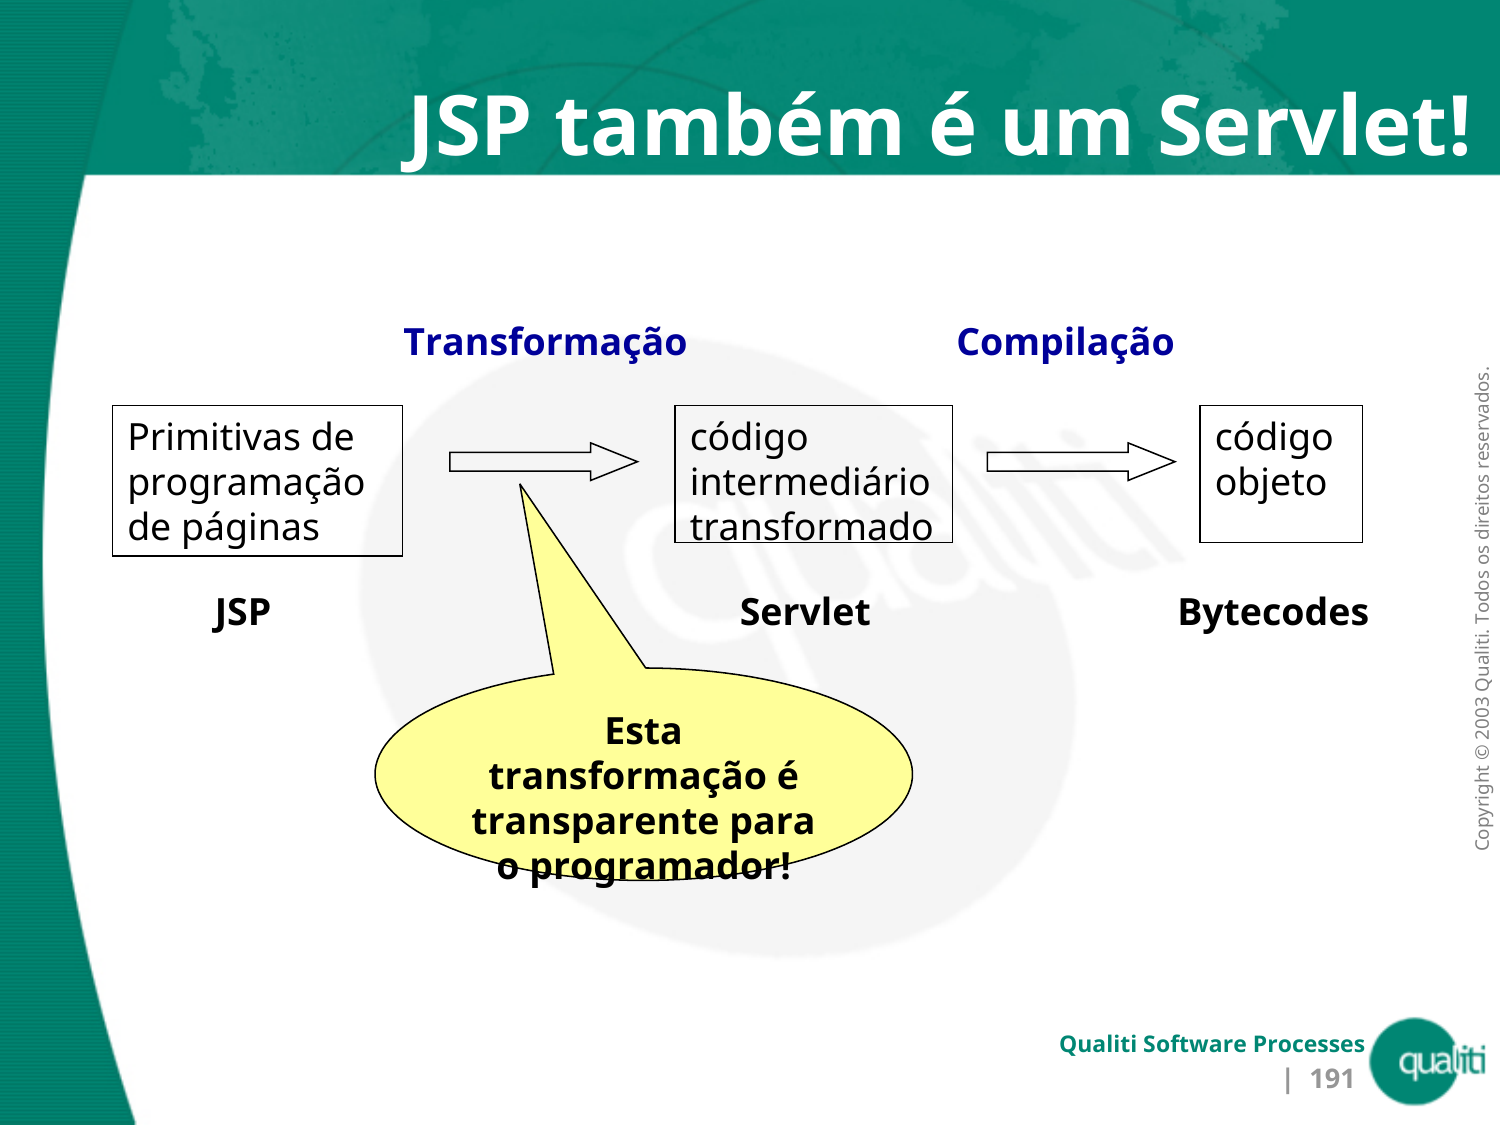

# JSP também é um Servlet!
Transformação
Compilação
Primitivas de programação de páginas
código intermediário transformado
código objeto
JSP
Servlet
Bytecodes
Esta transformação é transparente para o programador!